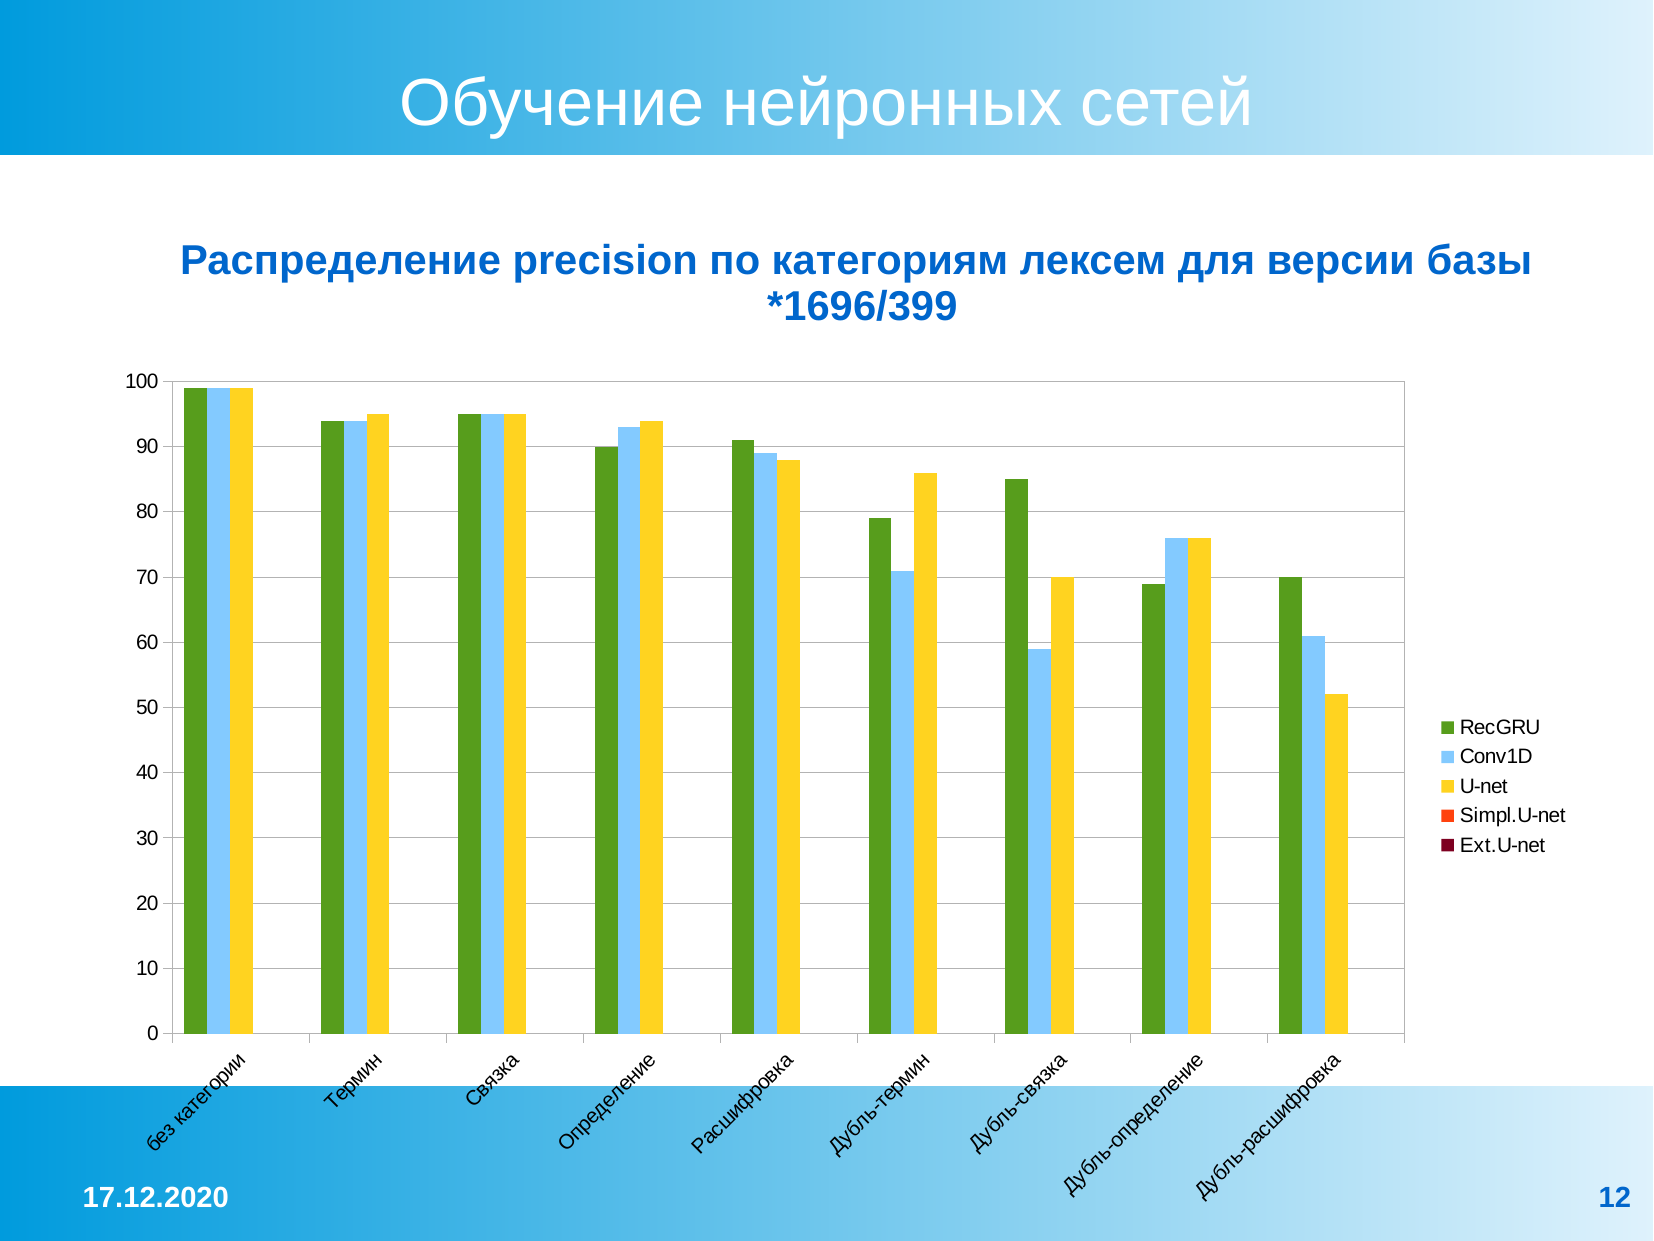

# Обучение нейронных сетей
Распределение precision по категориям лексем для версии базы *1696/399
### Chart
| Category | RecGRU | Conv1D | U-net | Simpl.U-net | Ext.U-net |
|---|---|---|---|---|---|
| без категории | 99.0 | 99.0 | 99.0 | None | None |
| Термин | 94.0 | 94.0 | 95.0 | None | None |
| Связка | 95.0 | 95.0 | 95.0 | None | None |
| Определение | 90.0 | 93.0 | 94.0 | None | None |
| Расшифровка | 91.0 | 89.0 | 88.0 | None | None |
| Дубль-термин | 79.0 | 71.0 | 86.0 | None | None |
| Дубль-связка | 85.0 | 59.0 | 70.0 | None | None |
| Дубль-определение | 69.0 | 76.0 | 76.0 | None | None |
| Дубль-расшифровка | 70.0 | 61.0 | 52.0 | None | None |17.12.2020 12